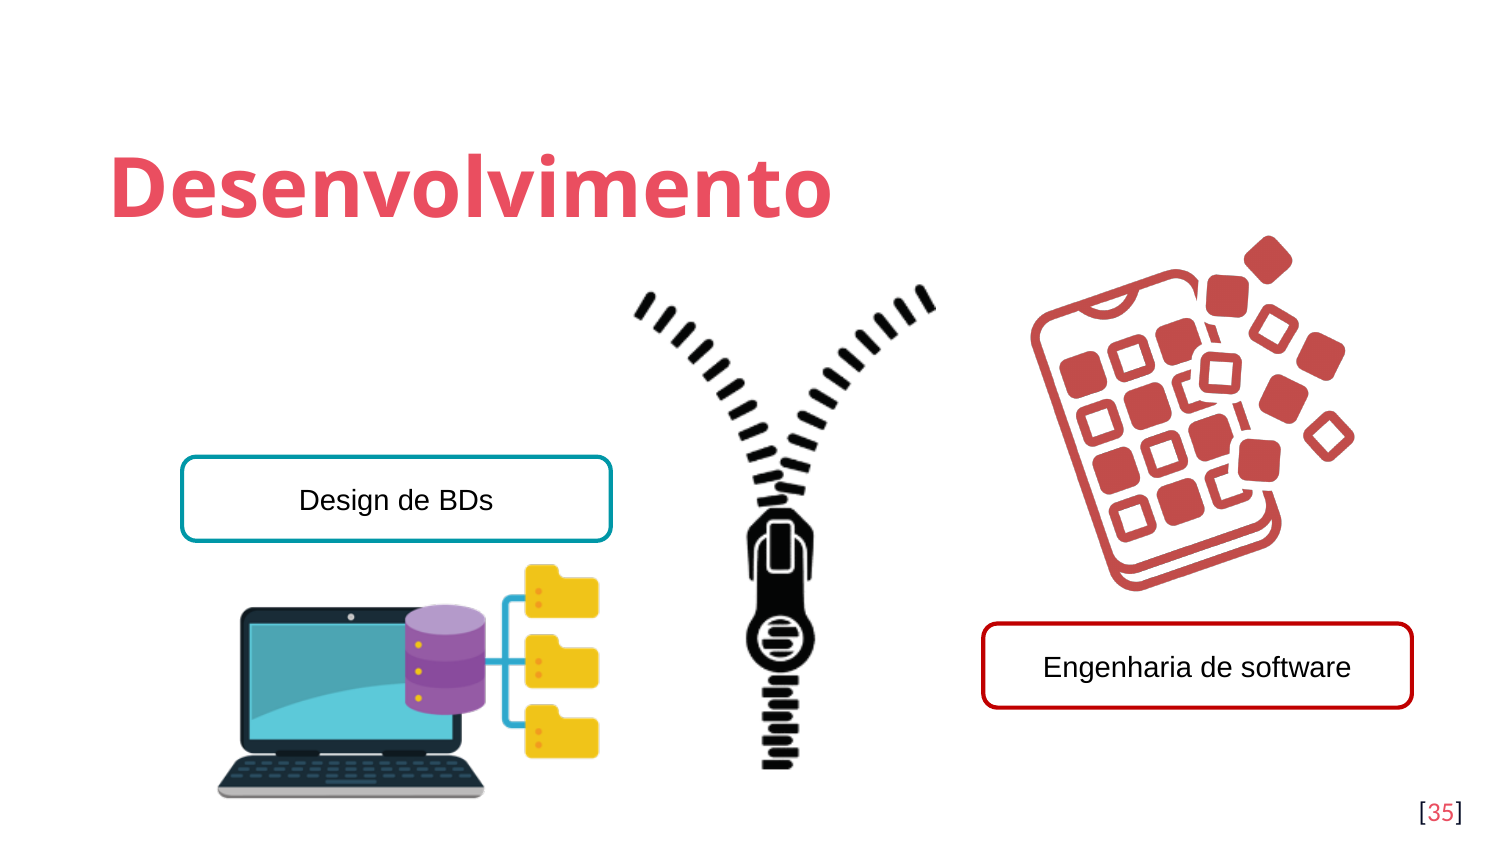

Desenvolvimento
Design de BDs
Engenharia de software